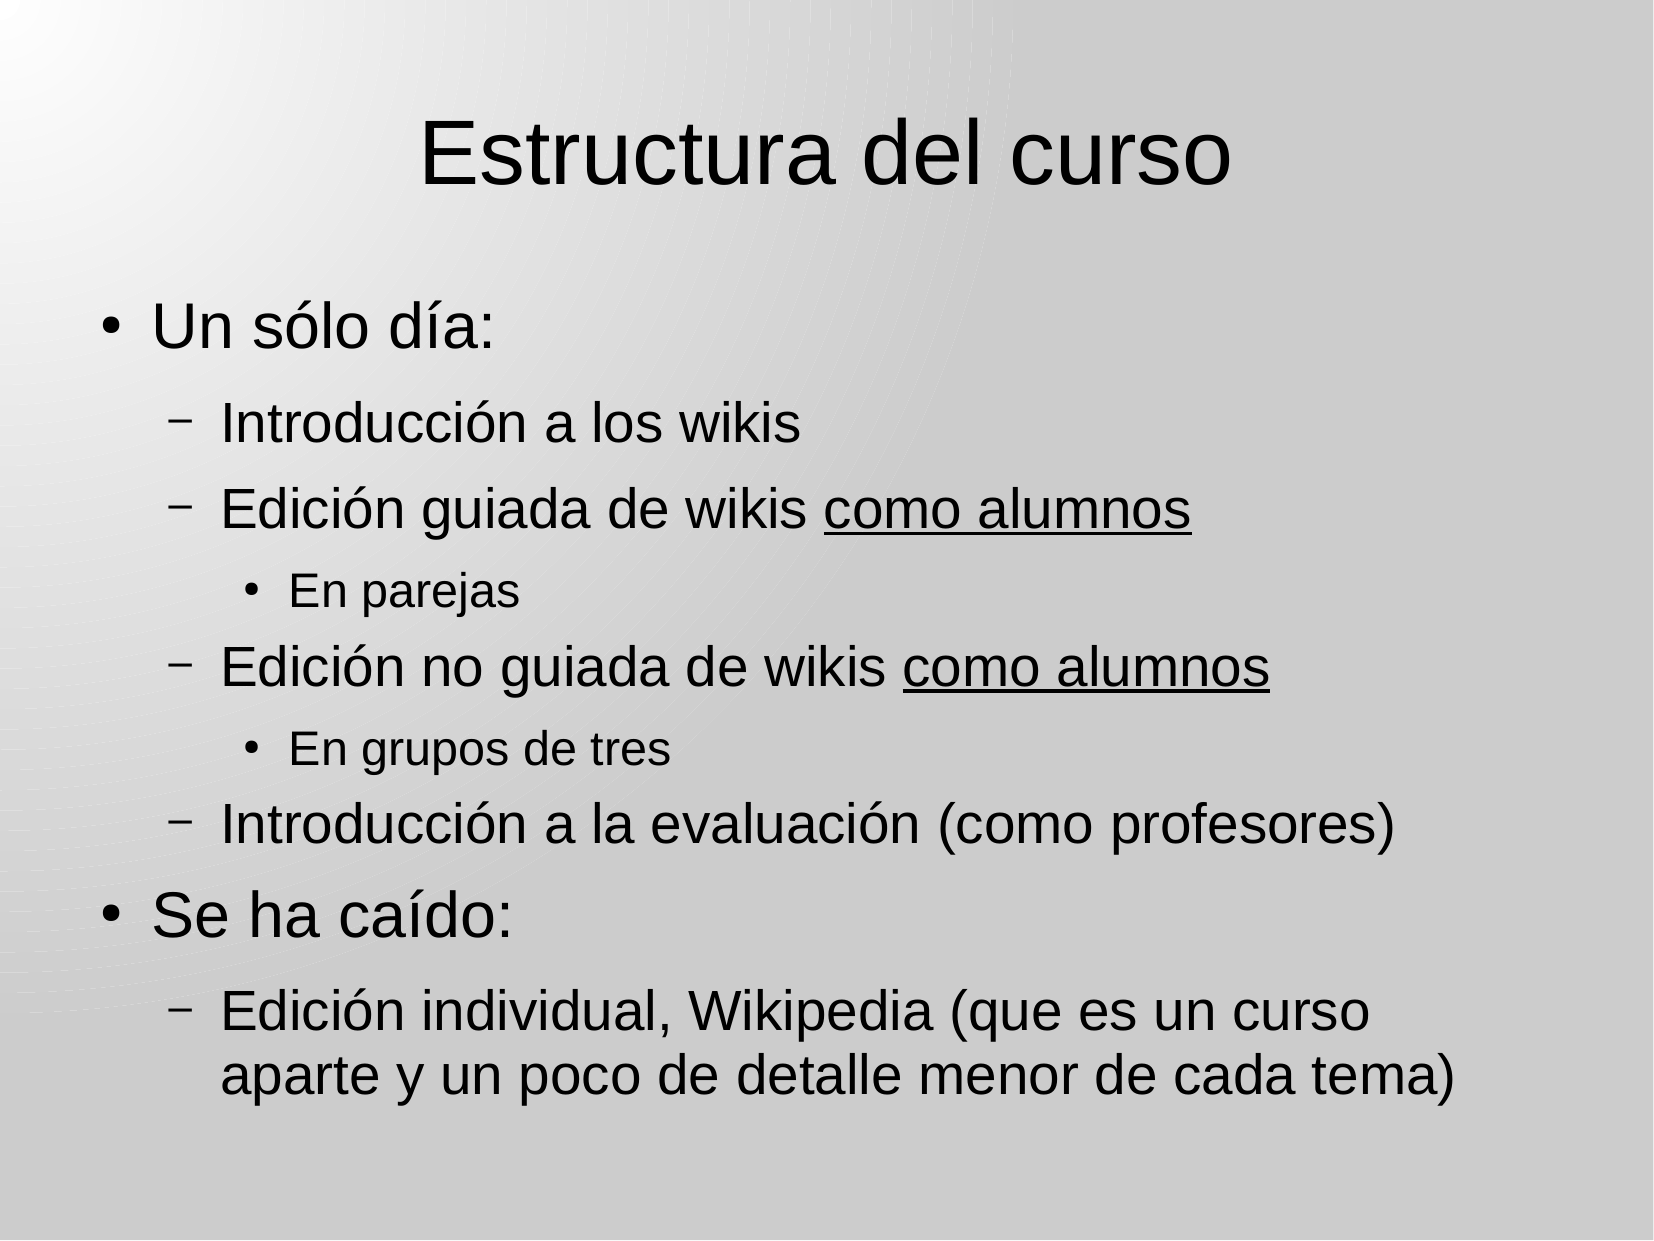

# Estructura del curso
Un sólo día:
Introducción a los wikis
Edición guiada de wikis como alumnos
En parejas
Edición no guiada de wikis como alumnos
En grupos de tres
Introducción a la evaluación (como profesores)
Se ha caído:
Edición individual, Wikipedia (que es un curso aparte y un poco de detalle menor de cada tema)